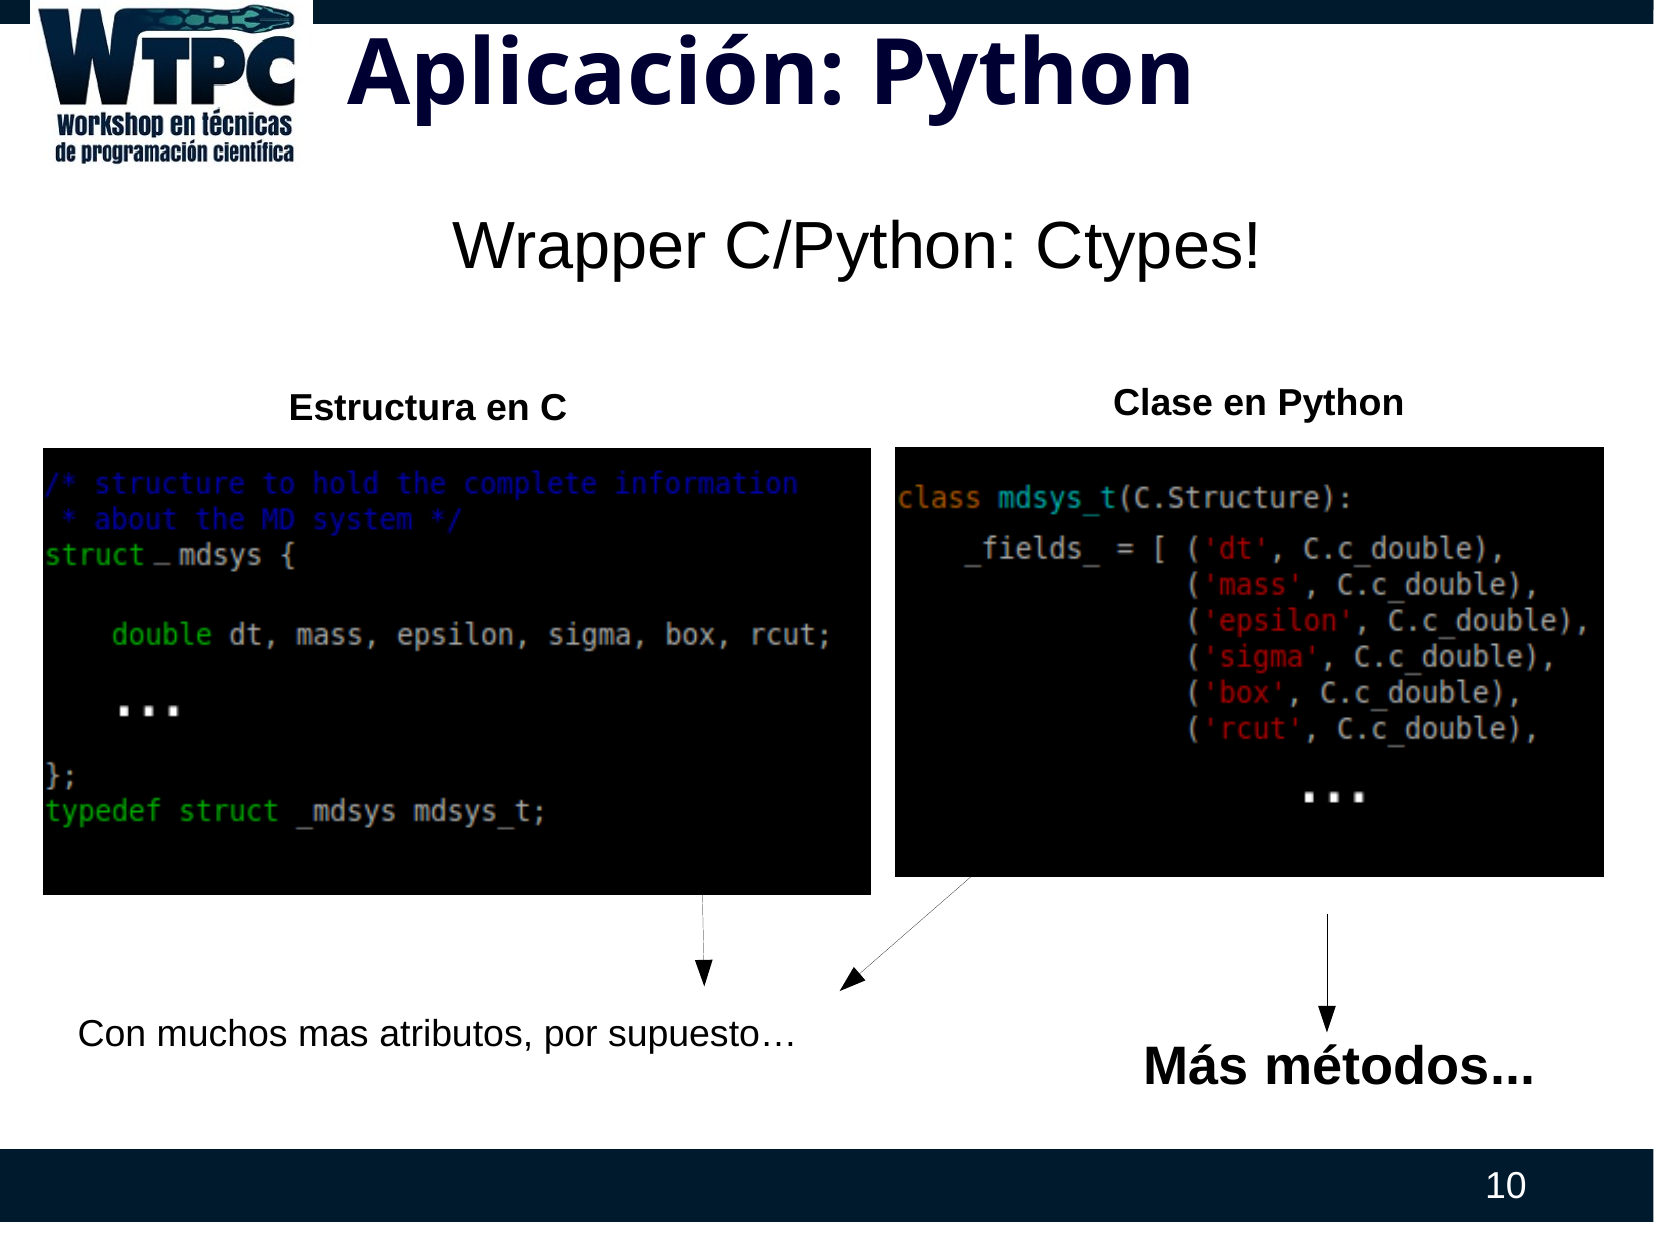

# Aplicación: Python
Wrapper C/Python: Ctypes!
Clase en Python
Estructura en C
Con muchos mas atributos, por supuesto…
Más métodos...